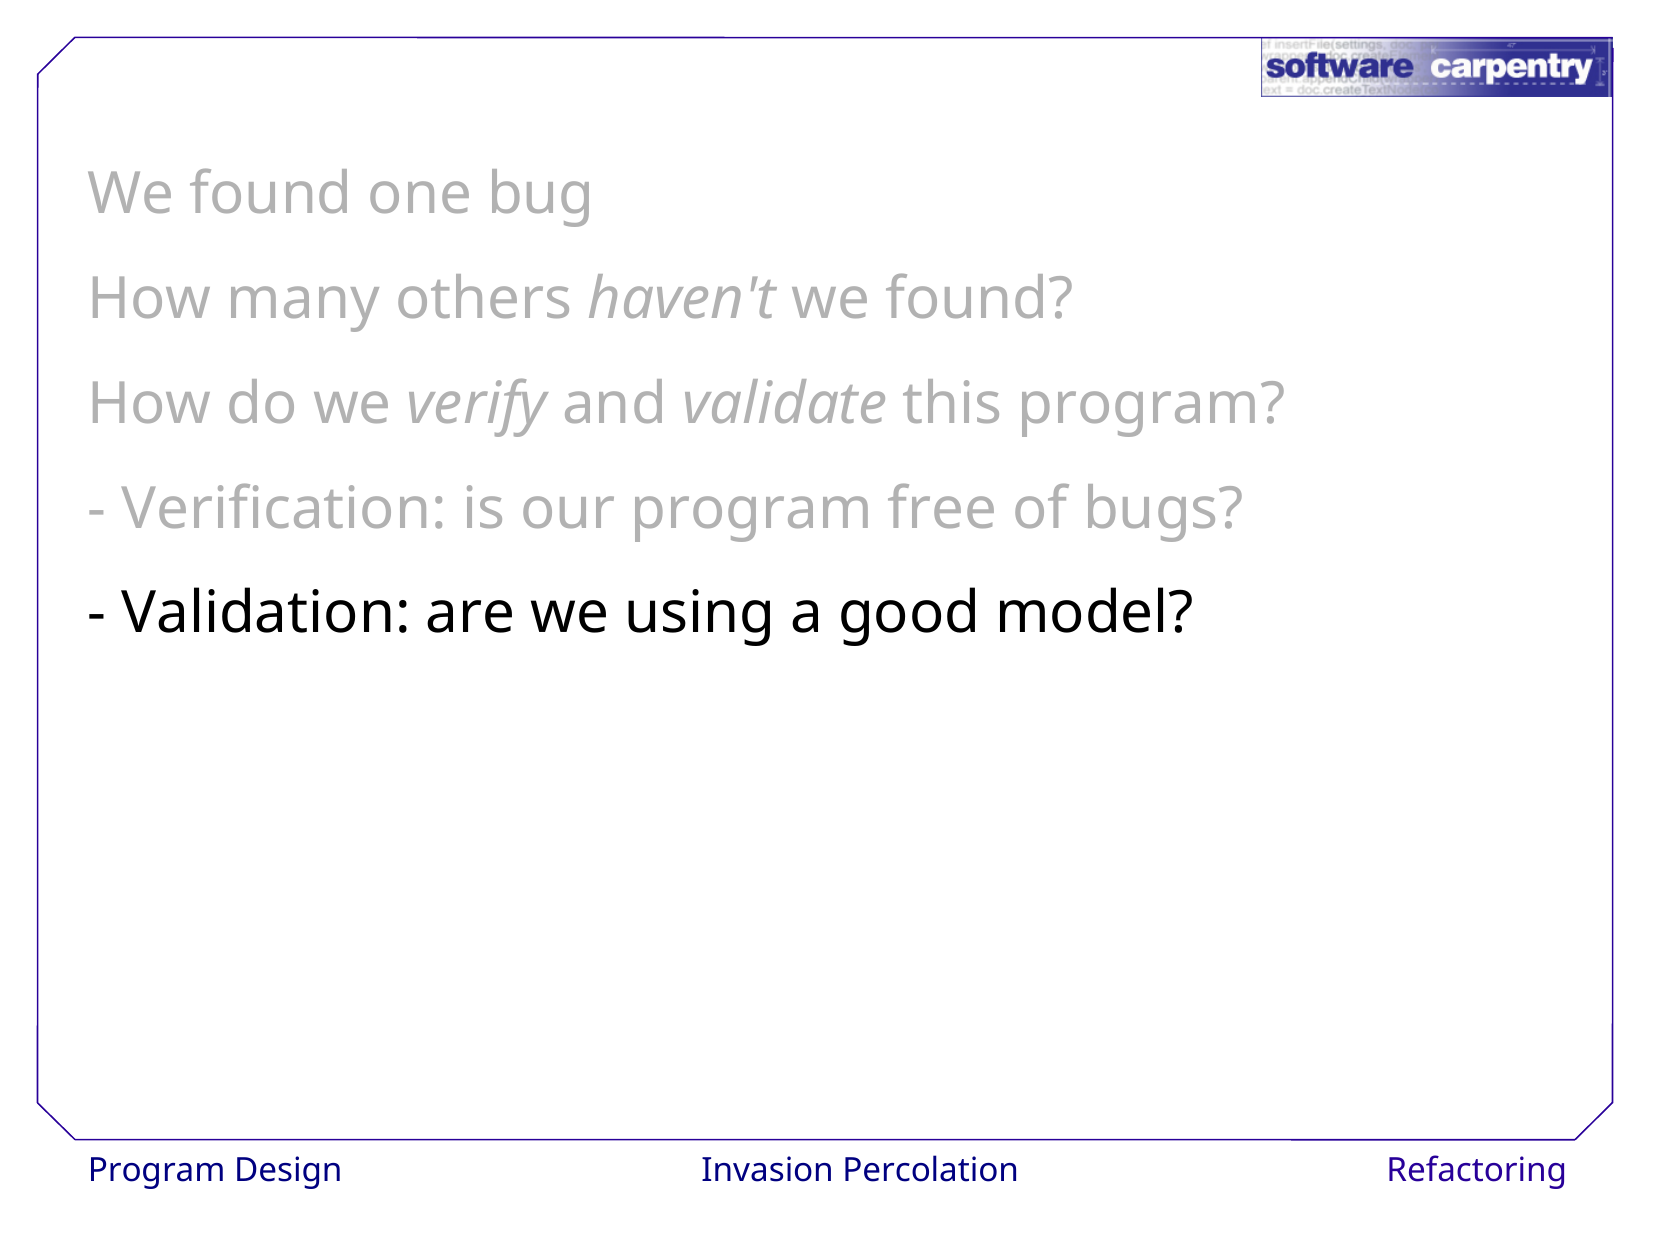

We found one bug
How many others haven't we found?
How do we verify and validate this program?
- Verification: is our program free of bugs?
- Validation: are we using a good model?